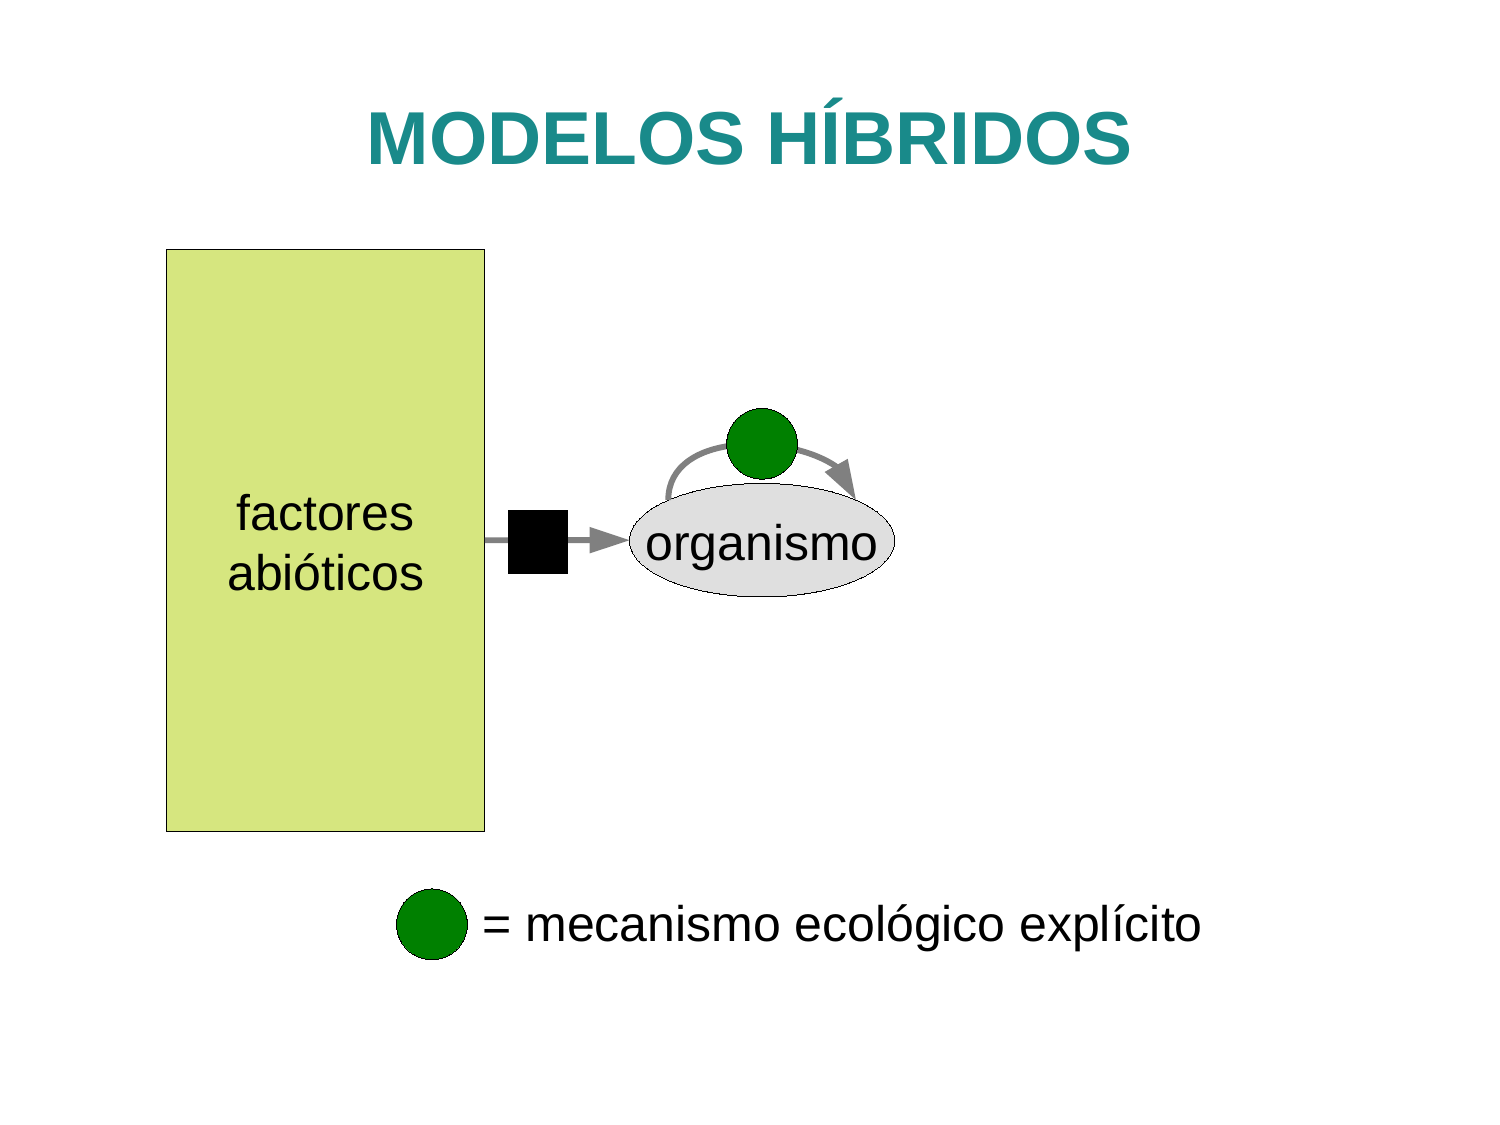

# MODELOS HÍBRIDOS
factores
abióticos
organismo
= mecanismo ecológico explícito